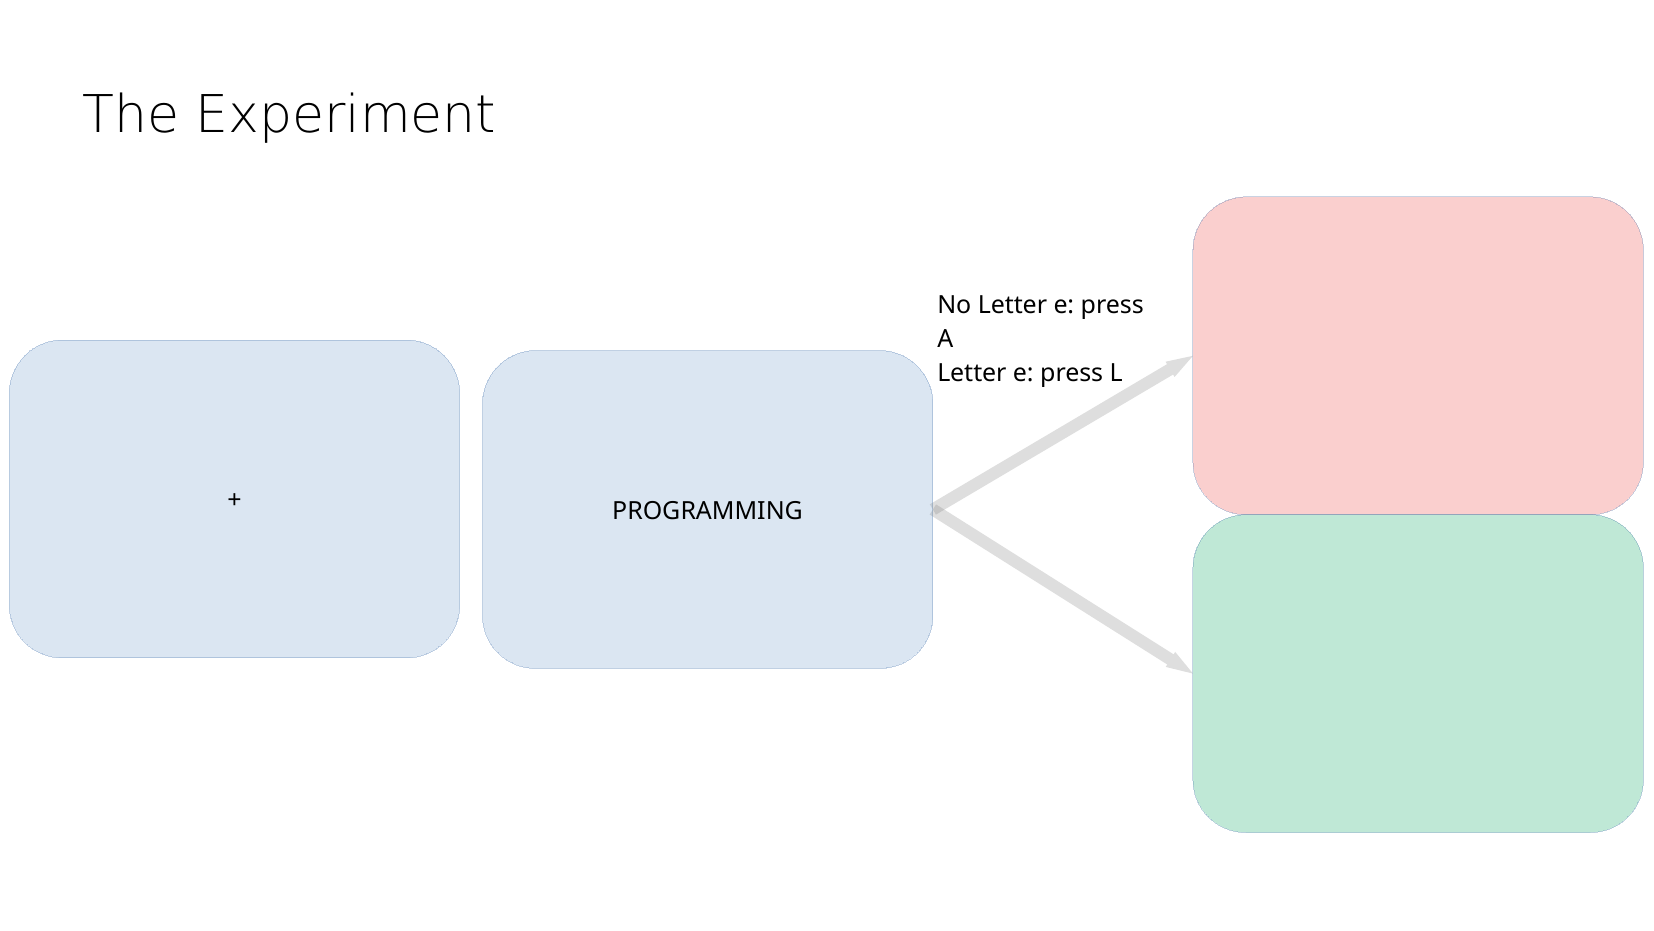

# The Experiment
No Letter e: press A
Letter e: press L
+
PROGRAMMING